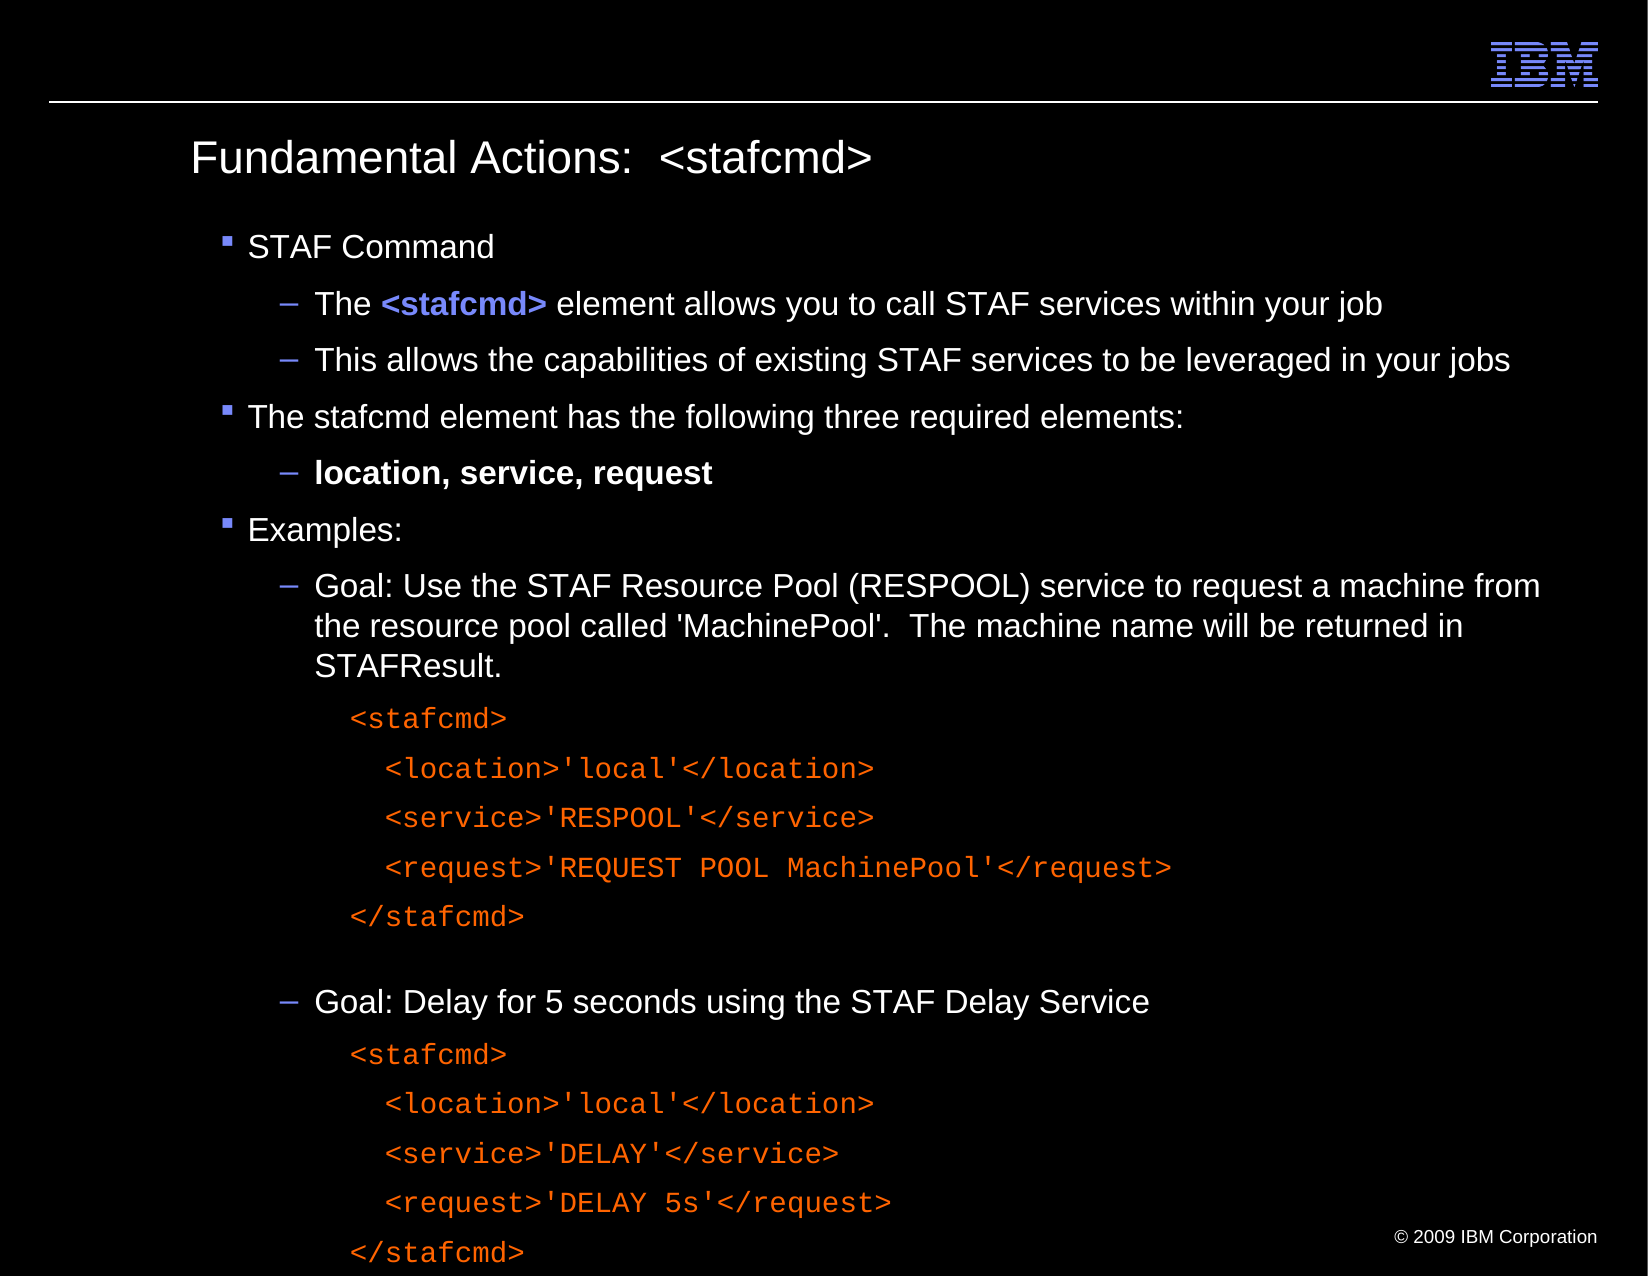

# Fundamental Actions: <stafcmd>
STAF Command
The <stafcmd> element allows you to call STAF services within your job
This allows the capabilities of existing STAF services to be leveraged in your jobs
The stafcmd element has the following three required elements:
location, service, request
Examples:
Goal: Use the STAF Resource Pool (RESPOOL) service to request a machine from the resource pool called 'MachinePool'. The machine name will be returned in STAFResult.
 <stafcmd>
 <location>'local'</location>
 <service>'RESPOOL'</service>
 <request>'REQUEST POOL MachinePool'</request>
 </stafcmd>
Goal: Delay for 5 seconds using the STAF Delay Service
 <stafcmd>
 <location>'local'</location>
 <service>'DELAY'</service>
 <request>'DELAY 5s'</request>
 </stafcmd>